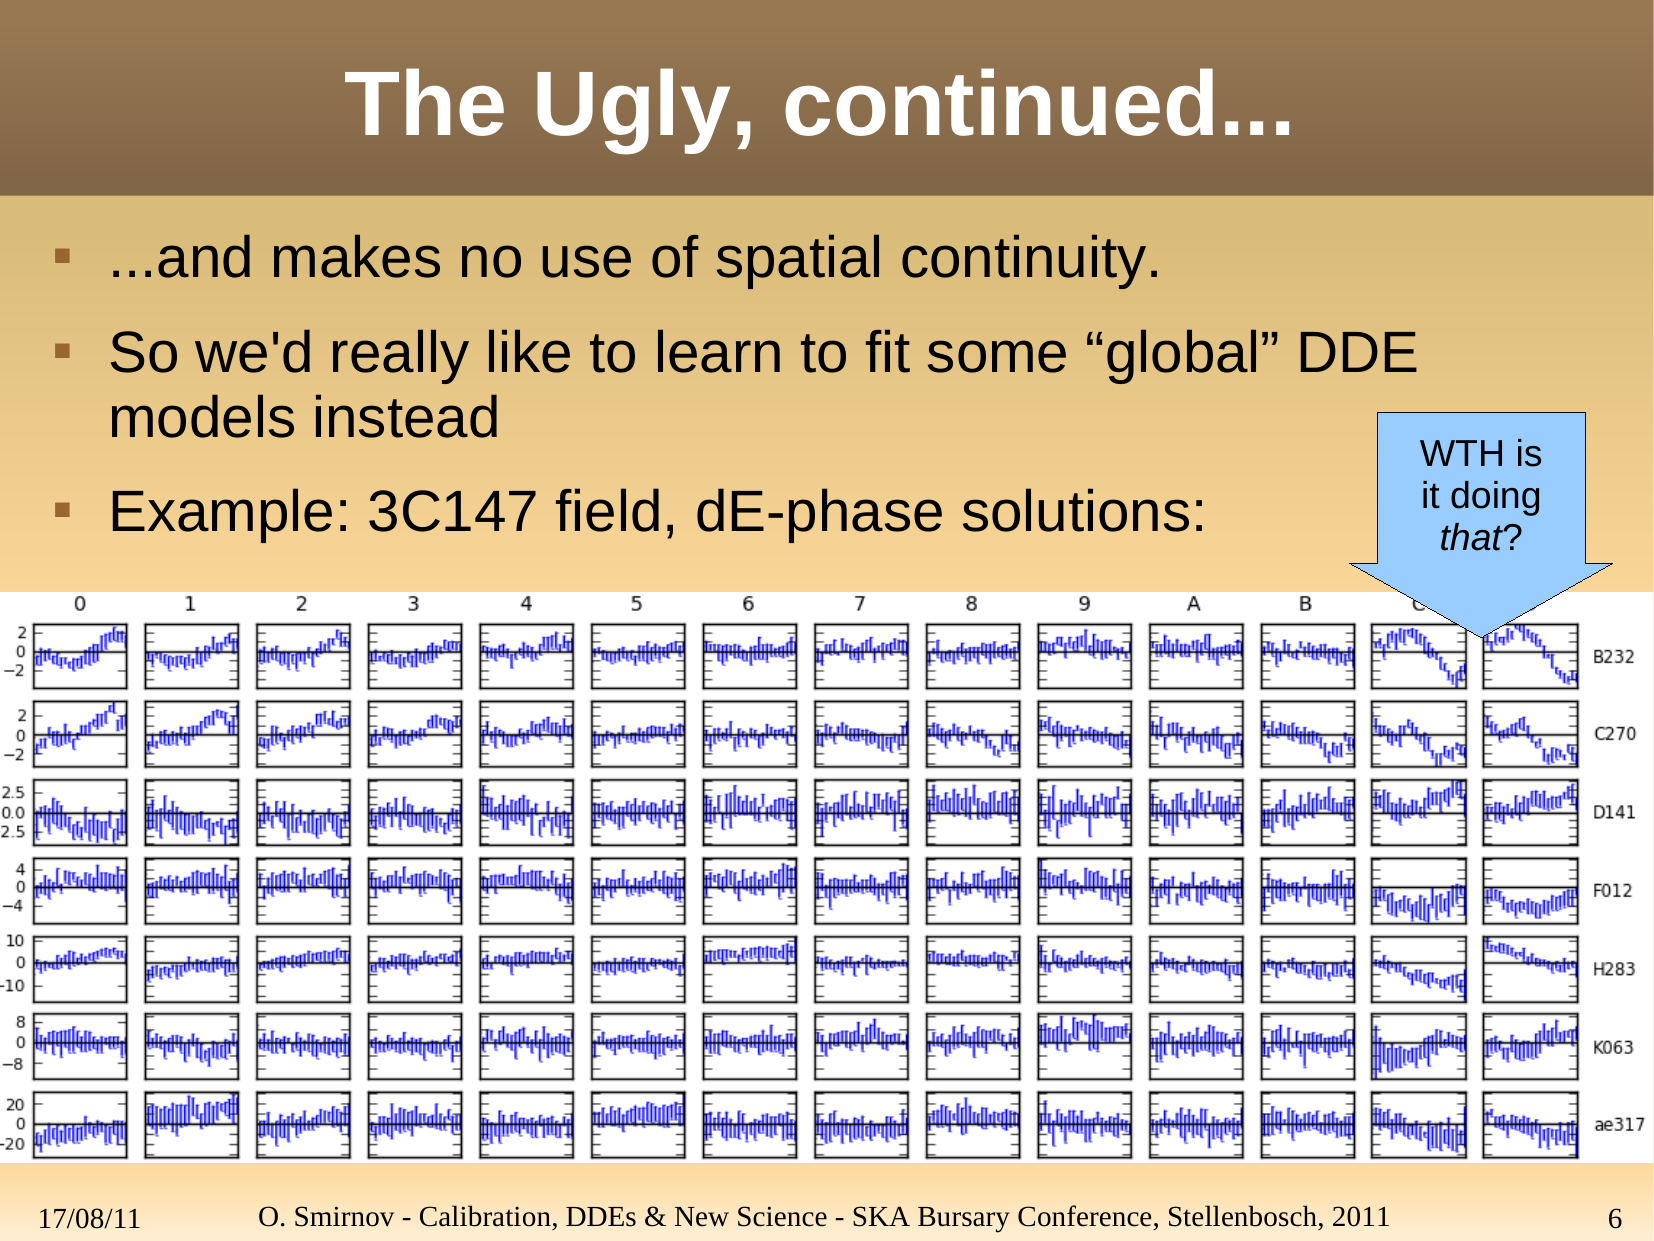

# The Ugly, continued...
...and makes no use of spatial continuity.
So we'd really like to learn to fit some “global” DDE models instead
Example: 3C147 field, dE-phase solutions:
WTH is
it doing
that?
O. Smirnov - Calibration, DDEs & New Science - SKA Bursary Conference, Stellenbosch, 2011
17/08/11
6